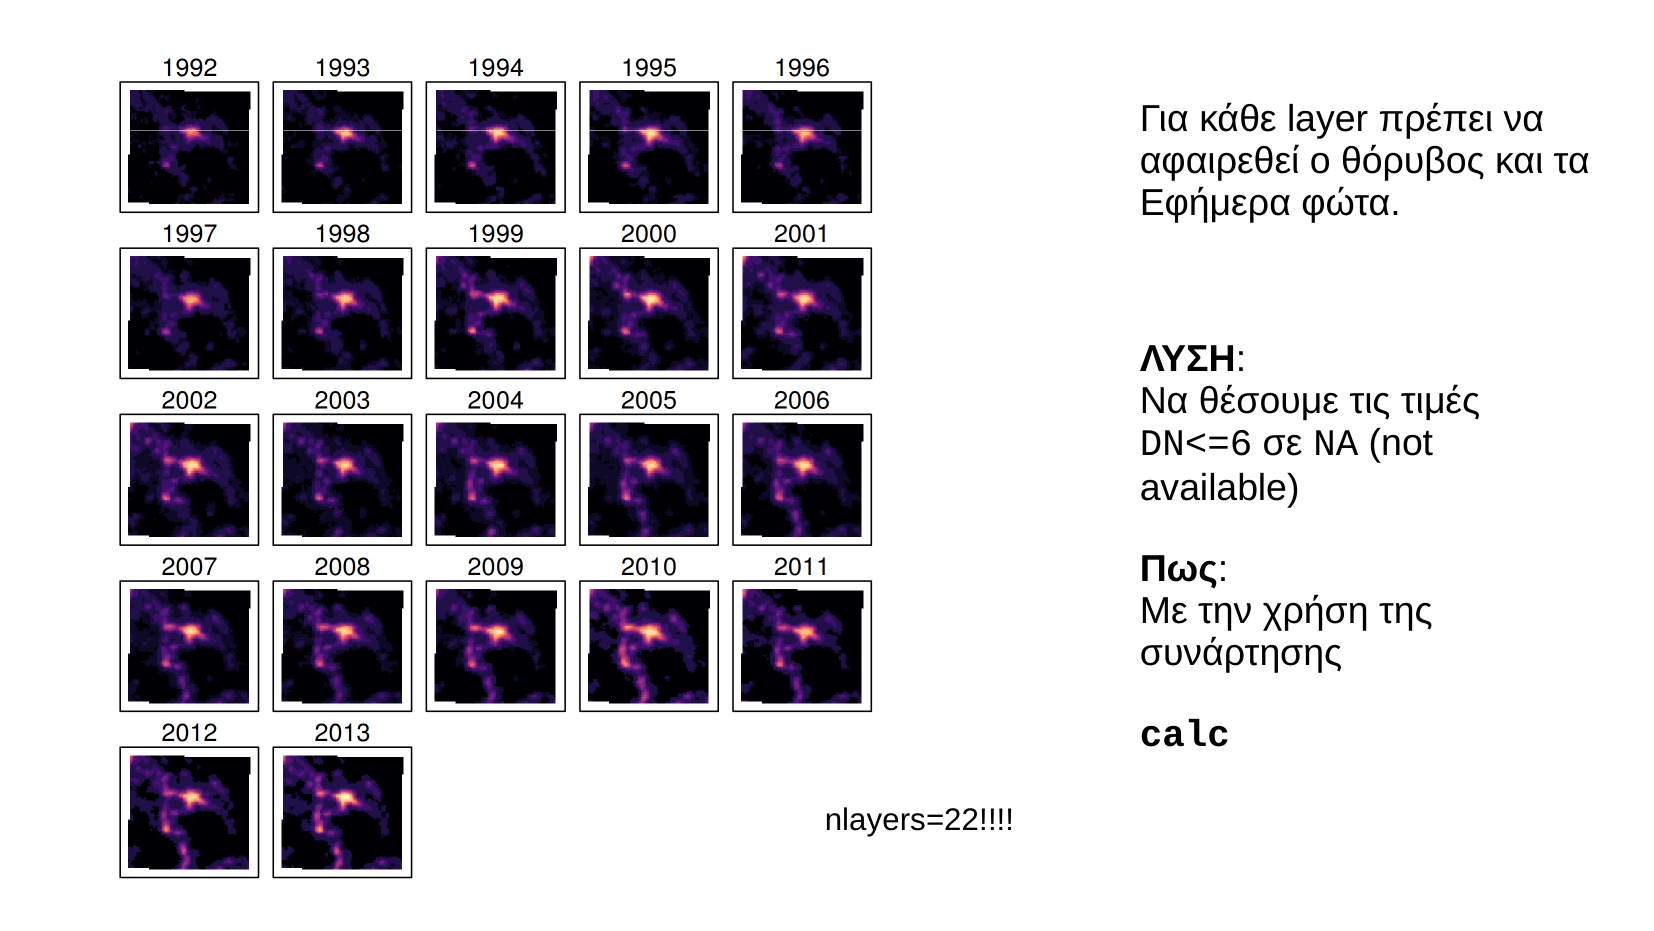

Για κάθε layer πρέπει να
αφαιρεθεί ο θόρυβος και τα
Εφήμερα φώτα.
ΛΥΣΗ:
Να θέσουμε τις τιμές DN<=6 σε ΝA (not available)
Πως:
Με την χρήση της συνάρτησης
calc
nlayers=22!!!!